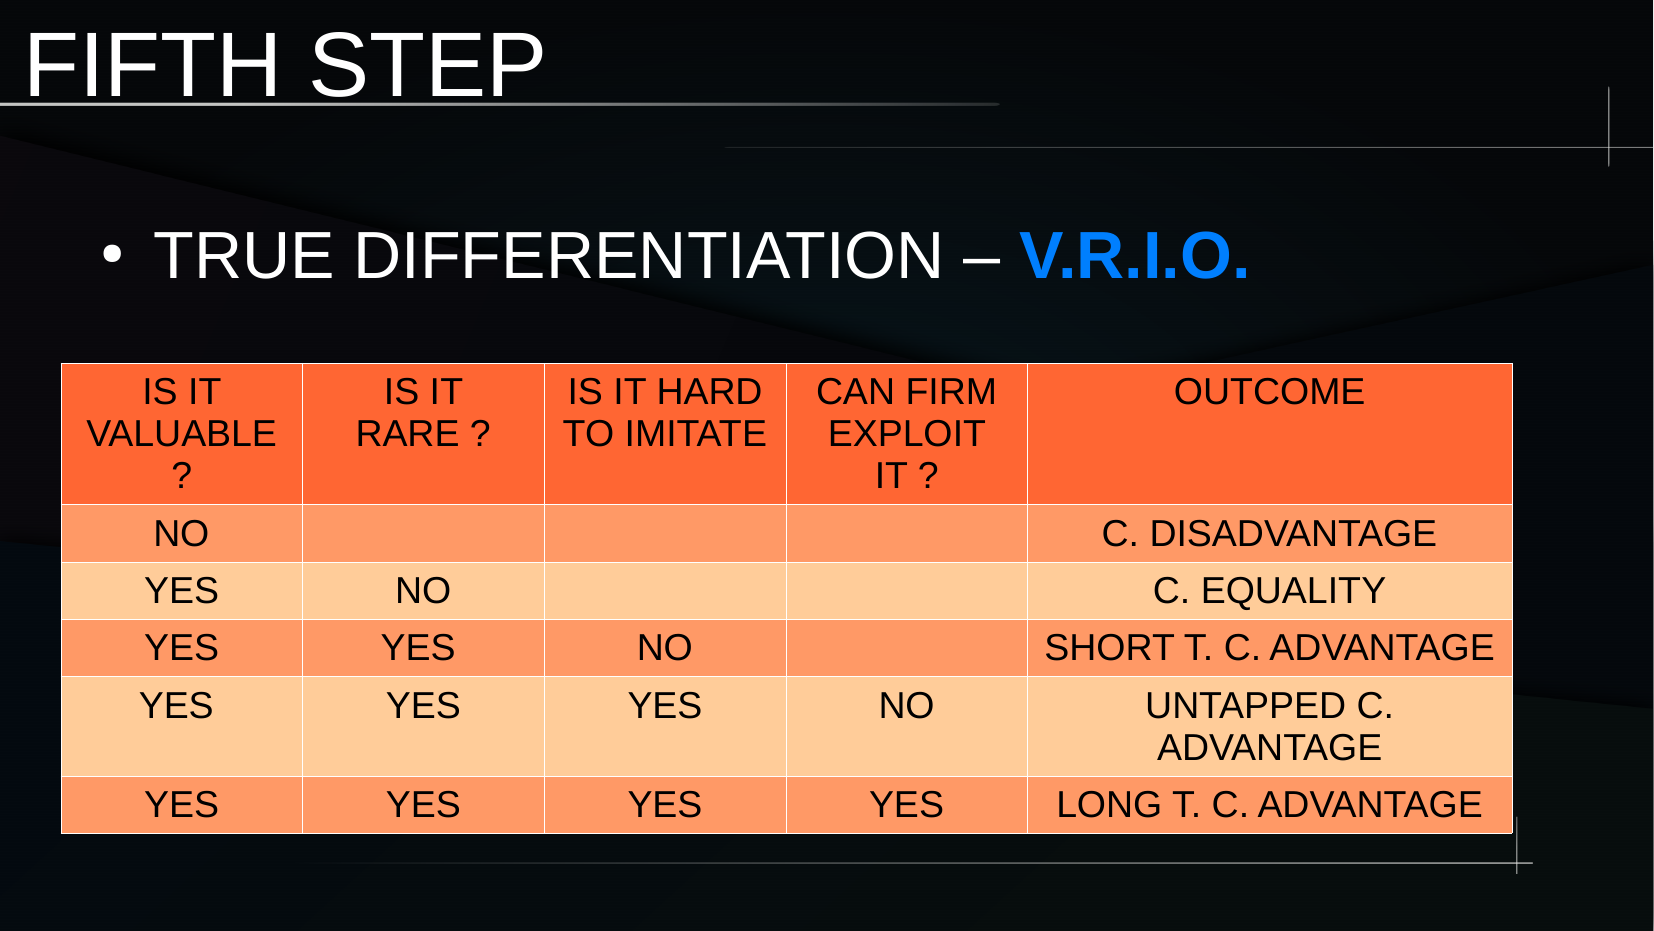

# FIFTH STEP
TRUE DIFFERENTIATION – V.R.I.O.
| IS IT VALUABLE ? | IS IT RARE ? | IS IT HARD TO IMITATE | CAN FIRM EXPLOIT IT ? | OUTCOME |
| --- | --- | --- | --- | --- |
| NO | | | | C. DISADVANTAGE |
| YES | NO | | | C. EQUALITY |
| YES | YES | NO | | SHORT T. C. ADVANTAGE |
| YES | YES | YES | NO | UNTAPPED C. ADVANTAGE |
| YES | YES | YES | YES | LONG T. C. ADVANTAGE |